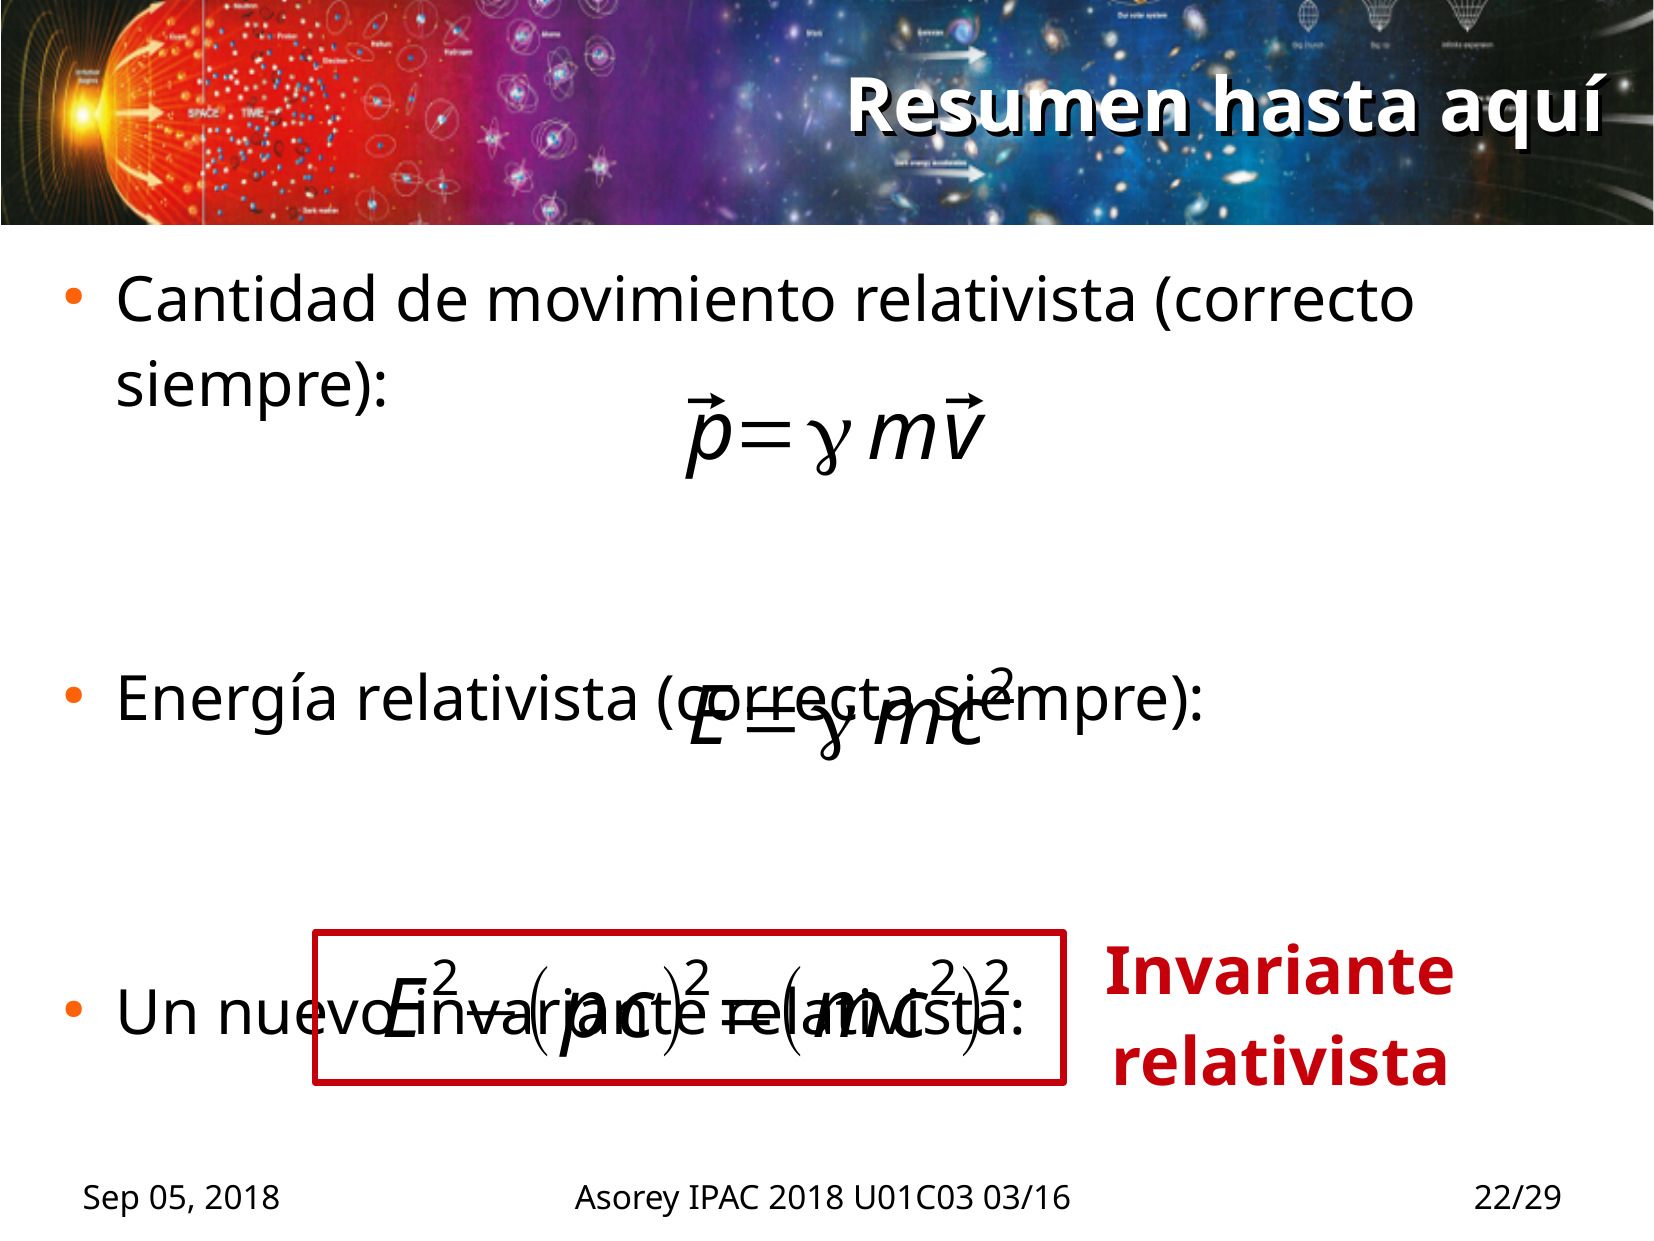

# Resumen hasta aquí
Cantidad de movimiento relativista (correcto siempre):
Energía relativista (correcta siempre):
Un nuevo invariante relativista:
Invariante relativista
Sep 05, 2018
Asorey IPAC 2018 U01C03 03/16
22